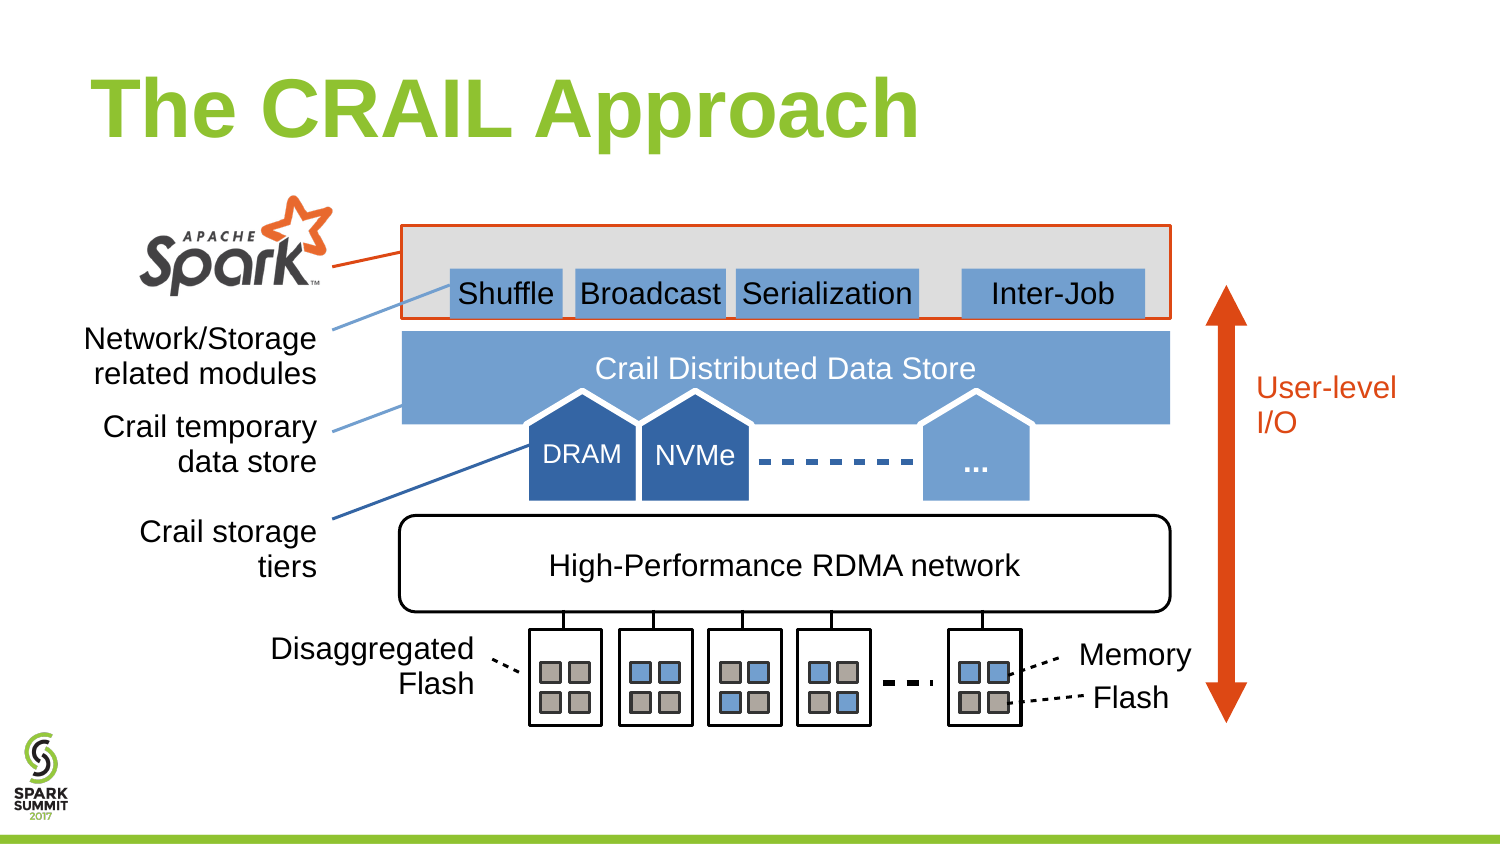

# The CRAIL Approach
Shuffle
Broadcast
Serialization
Inter-Job
Network/Storage related modules
Crail Distributed Data Store
User-level
I/O
Crail temporary data store
DRAM
NVMe
BlkDv
...
Crail storage
tiers
High-Performance RDMA network
Disaggregated
Flash
Memory
Flash